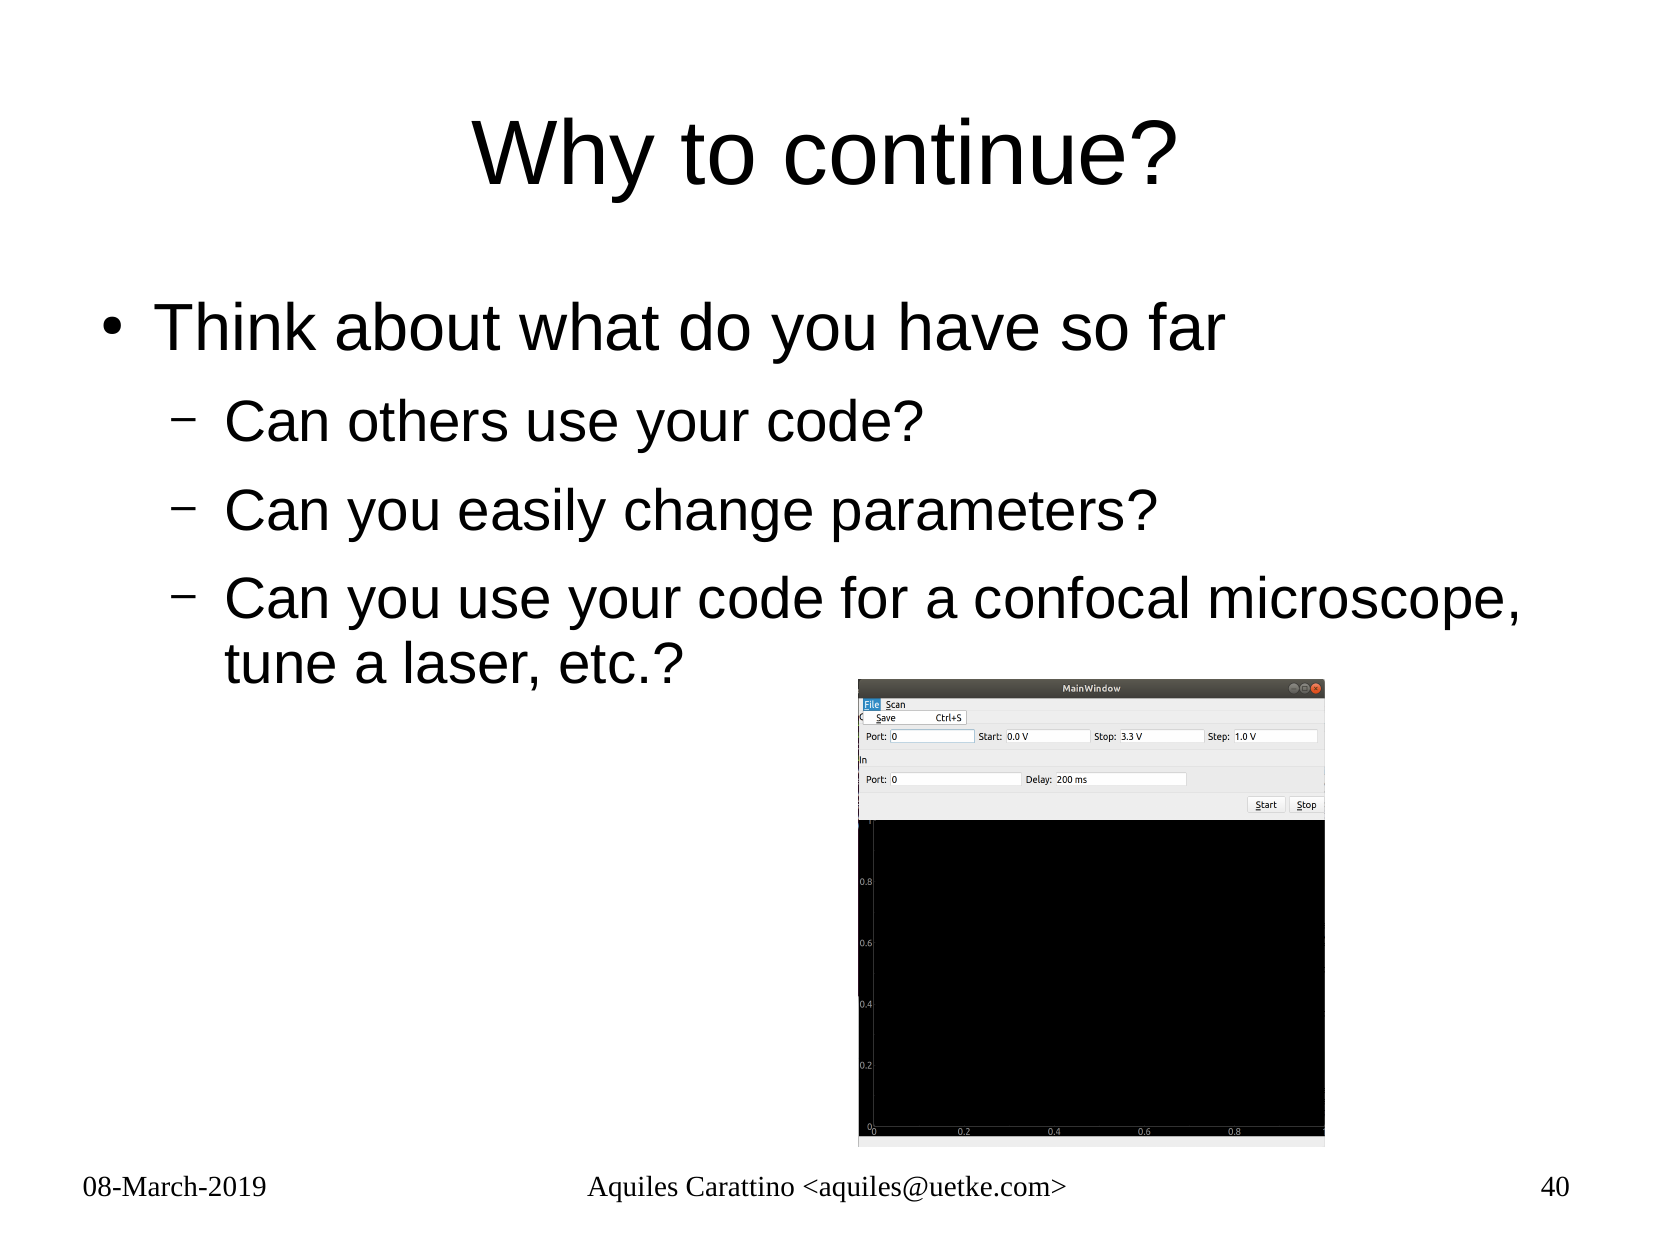

# Why to continue?
Think about what do you have so far
Can others use your code?
Can you easily change parameters?
Can you use your code for a confocal microscope, tune a laser, etc.?
08-March-2019
Aquiles Carattino <aquiles@uetke.com>
40